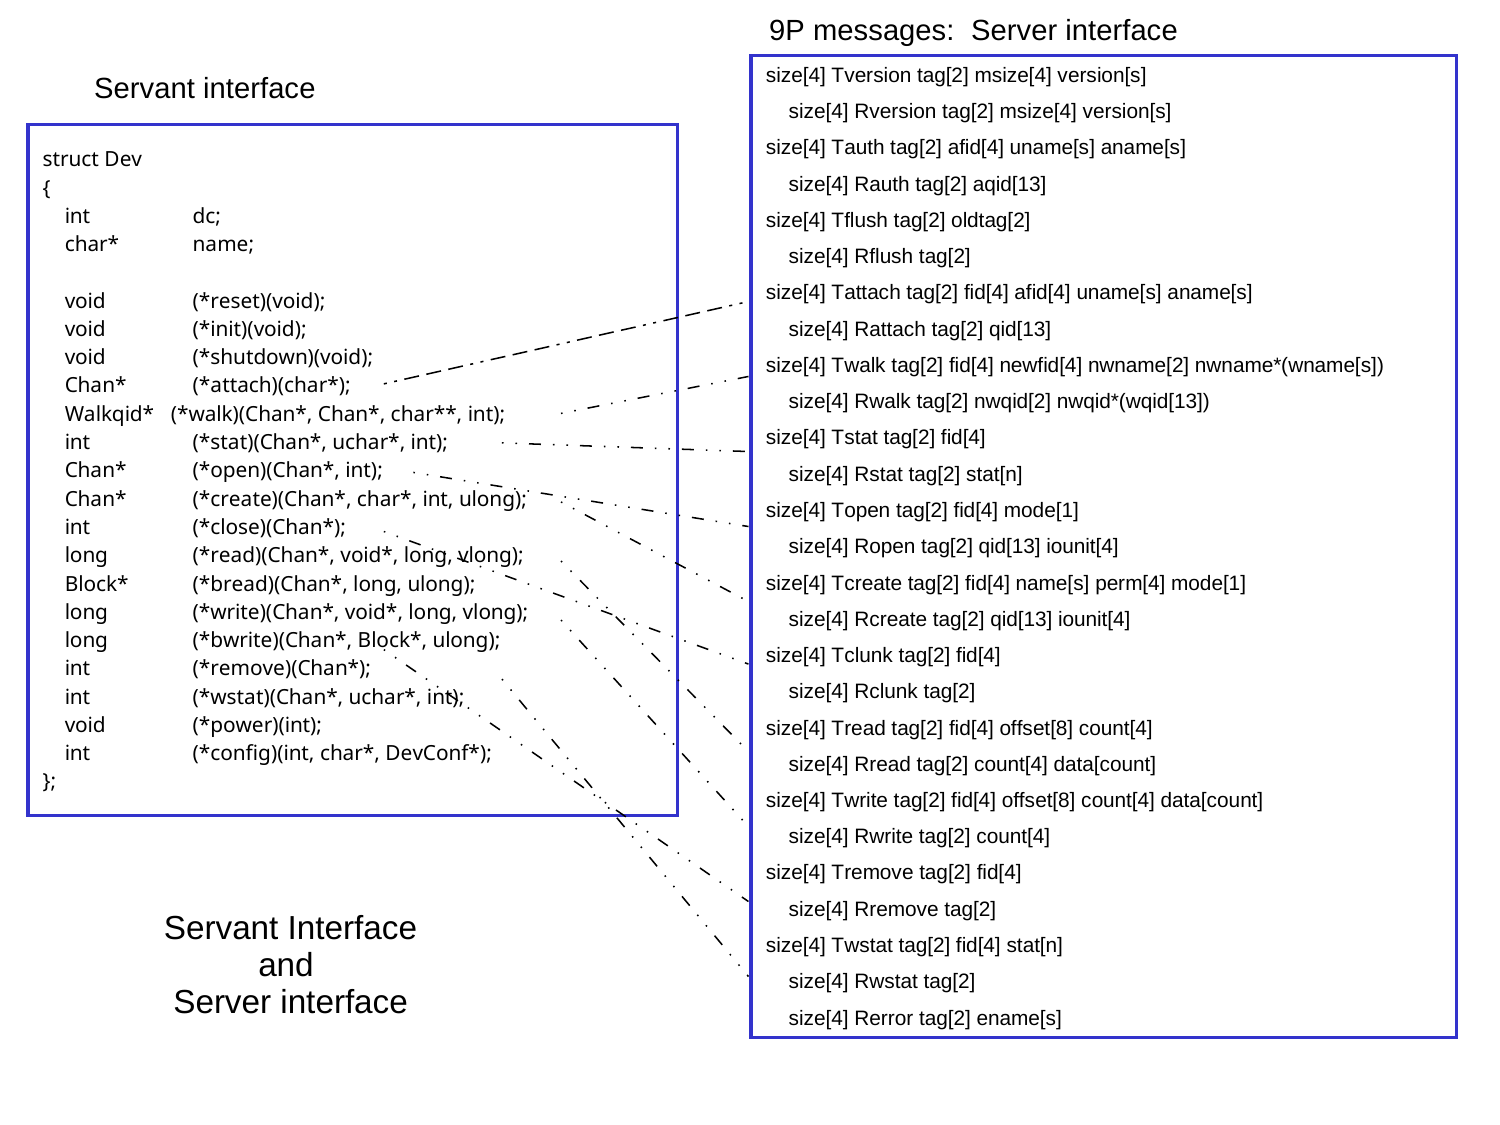

9P messages: Server interface
size[4] Tversion tag[2] msize[4] version[s]
 size[4] Rversion tag[2] msize[4] version[s]
size[4] Tauth tag[2] afid[4] uname[s] aname[s]
 size[4] Rauth tag[2] aqid[13]
size[4] Tflush tag[2] oldtag[2]
 size[4] Rflush tag[2]
size[4] Tattach tag[2] fid[4] afid[4] uname[s] aname[s]
 size[4] Rattach tag[2] qid[13]
size[4] Twalk tag[2] fid[4] newfid[4] nwname[2] nwname*(wname[s])
 size[4] Rwalk tag[2] nwqid[2] nwqid*(wqid[13])
size[4] Tstat tag[2] fid[4]
 size[4] Rstat tag[2] stat[n]
size[4] Topen tag[2] fid[4] mode[1]
 size[4] Ropen tag[2] qid[13] iounit[4]
size[4] Tcreate tag[2] fid[4] name[s] perm[4] mode[1]
 size[4] Rcreate tag[2] qid[13] iounit[4]
size[4] Tclunk tag[2] fid[4]
 size[4] Rclunk tag[2]
size[4] Tread tag[2] fid[4] offset[8] count[4]
 size[4] Rread tag[2] count[4] data[count]
size[4] Twrite tag[2] fid[4] offset[8] count[4] data[count]
 size[4] Rwrite tag[2] count[4]
size[4] Tremove tag[2] fid[4]
 size[4] Rremove tag[2]
size[4] Twstat tag[2] fid[4] stat[n]
 size[4] Rwstat tag[2]
 size[4] Rerror tag[2] ename[s]
Servant interface
struct Dev
{
 int	dc;
 char*	name;
 void	(*reset)(void);
 void	(*init)(void);
 void	(*shutdown)(void);
 Chan*	(*attach)(char*);
 Walkqid* (*walk)(Chan*, Chan*, char**, int);
 int	(*stat)(Chan*, uchar*, int);
 Chan*	(*open)(Chan*, int);
 Chan*	(*create)(Chan*, char*, int, ulong);
 int	(*close)(Chan*);
 long	(*read)(Chan*, void*, long, vlong);
 Block*	(*bread)(Chan*, long, ulong);
 long	(*write)(Chan*, void*, long, vlong);
 long	(*bwrite)(Chan*, Block*, ulong);
 int	(*remove)(Chan*);
 int	(*wstat)(Chan*, uchar*, int);
 void	(*power)(int);
 int	(*config)(int, char*, DevConf*);
};
Servant Interface
and
Server interface